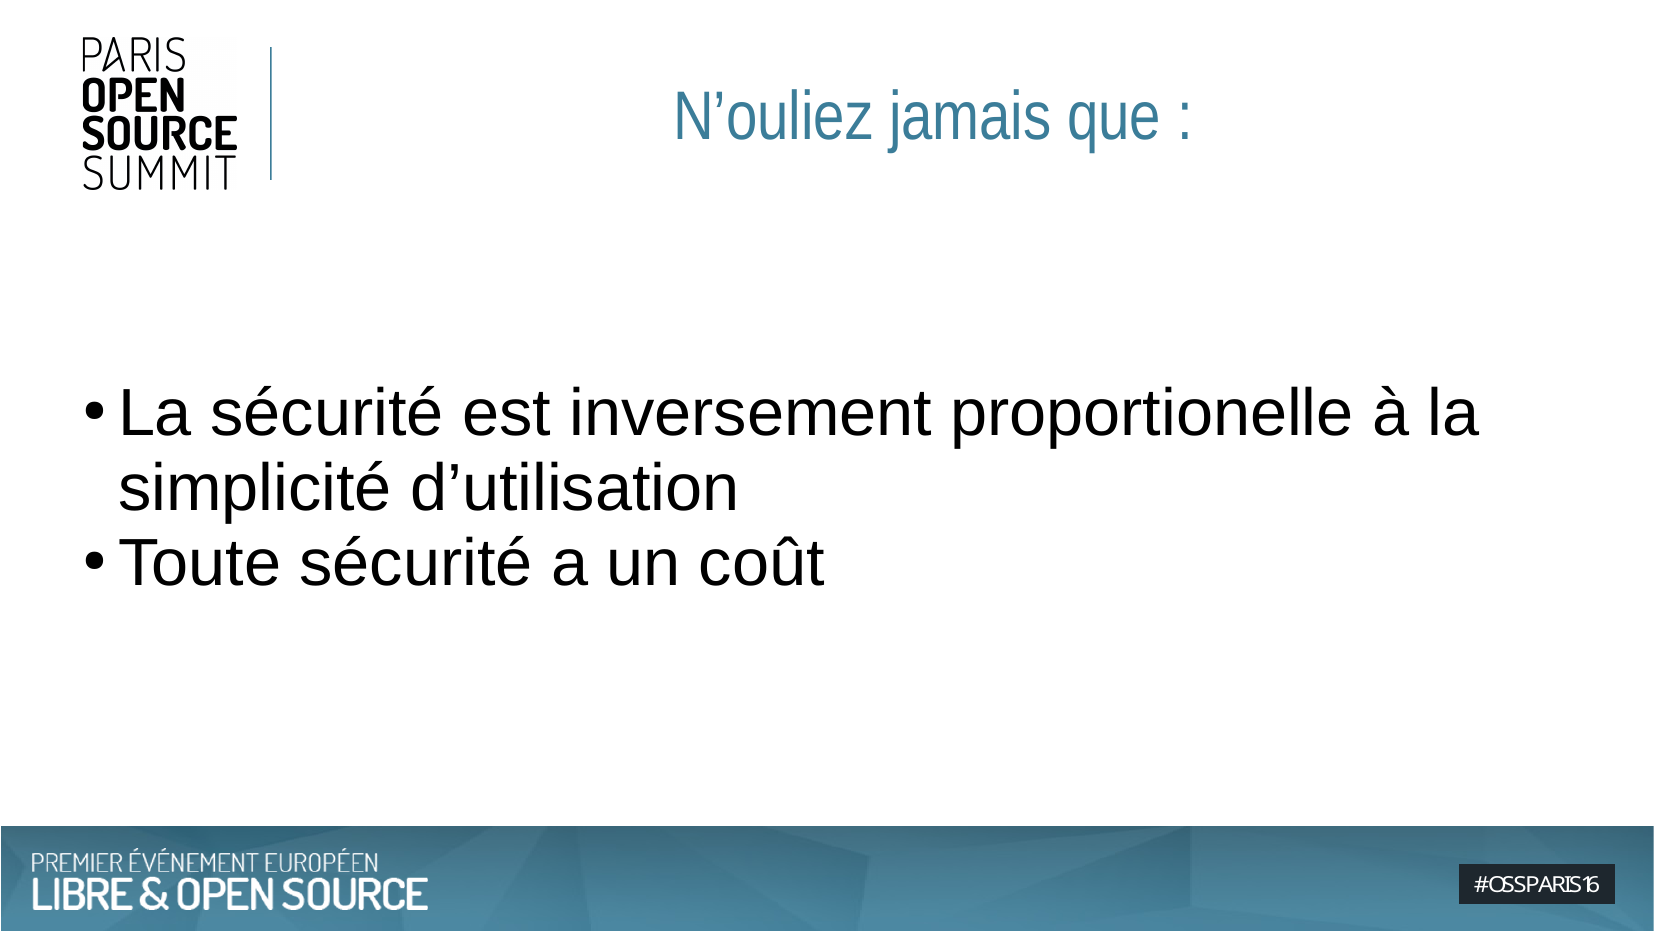

# N’ouliez jamais que :
La sécurité est inversement proportionelle à la simplicité d’utilisation
Toute sécurité a un coût